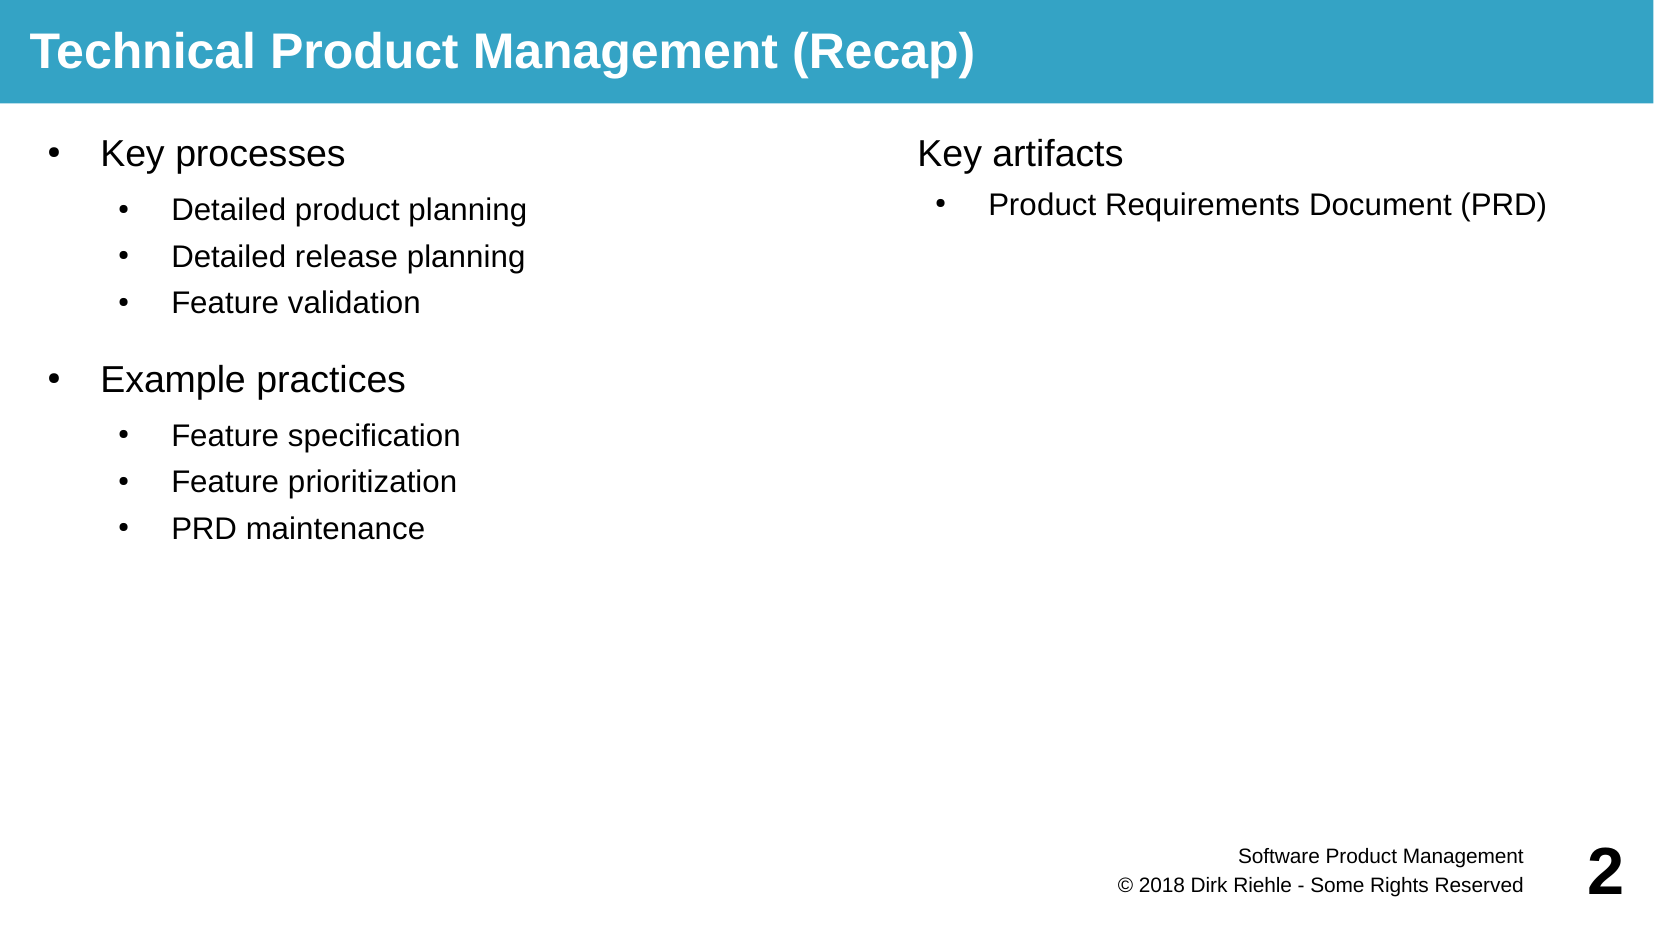

# Technical Product Management (Recap)
Key processes
Detailed product planning
Detailed release planning
Feature validation
Example practices
Feature specification
Feature prioritization
PRD maintenance
Key artifacts
Product Requirements Document (PRD)
Software Product Management
2
© 2018 Dirk Riehle - Some Rights Reserved